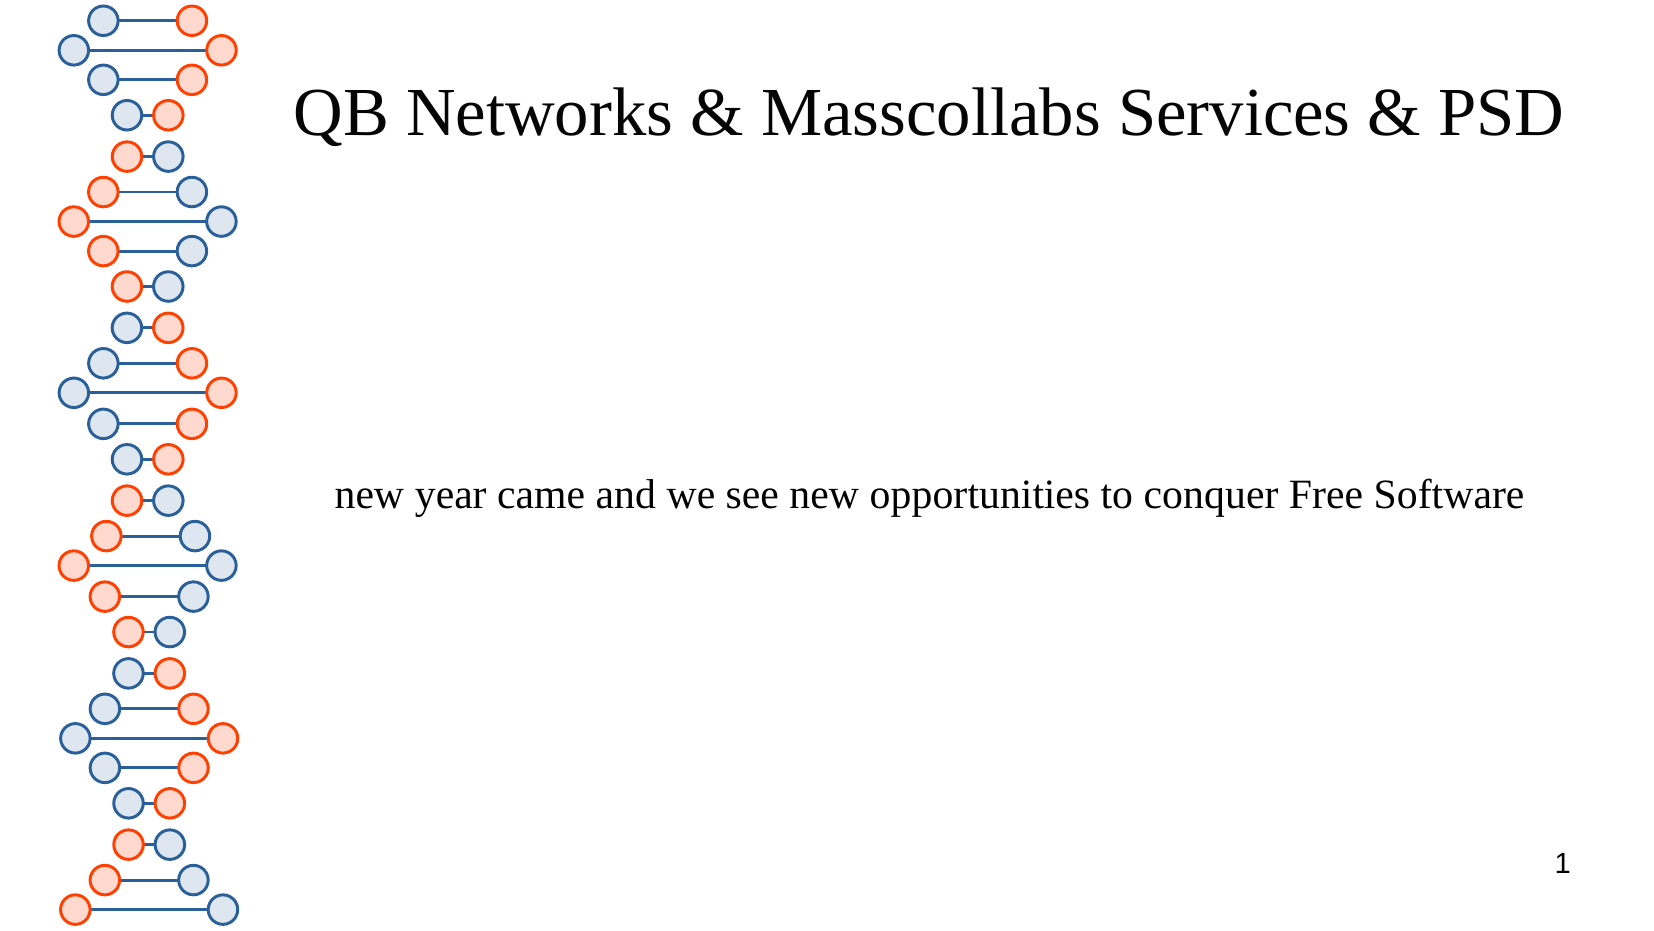

# QB Networks & Masscollabs Services & PSD
new year came and we see new opportunities to conquer Free Software
1